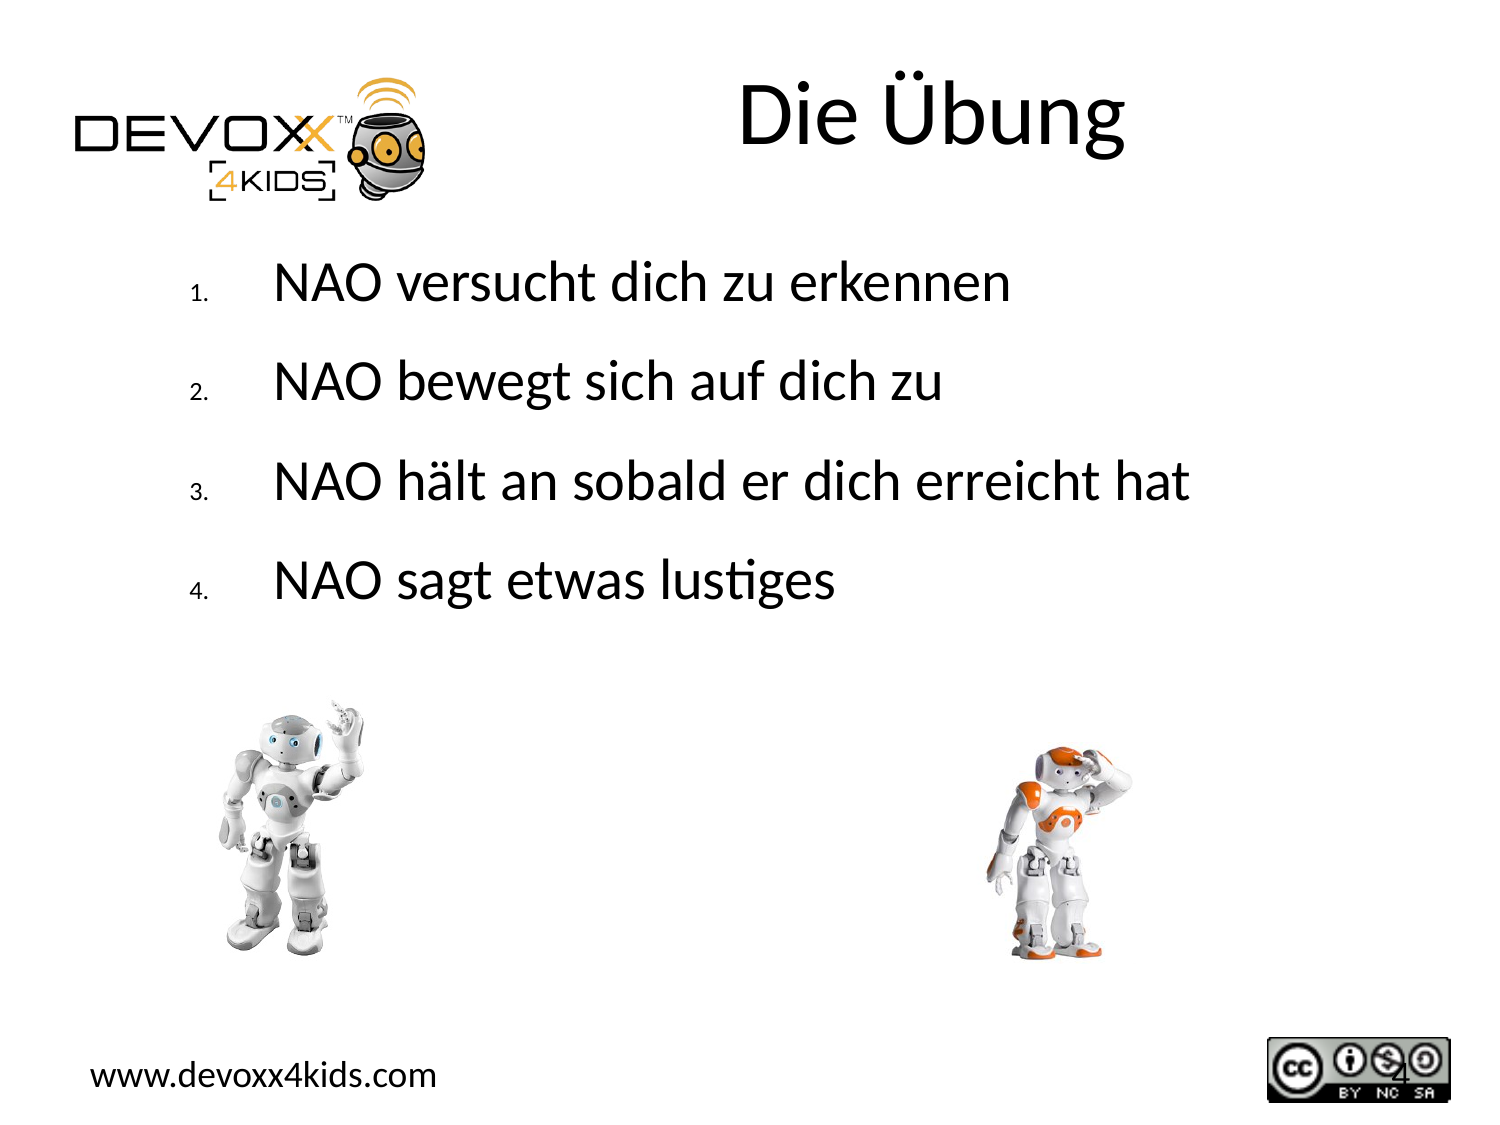

Die Übung
# NAO versucht dich zu erkennen
NAO bewegt sich auf dich zu
NAO hält an sobald er dich erreicht hat
NAO sagt etwas lustiges